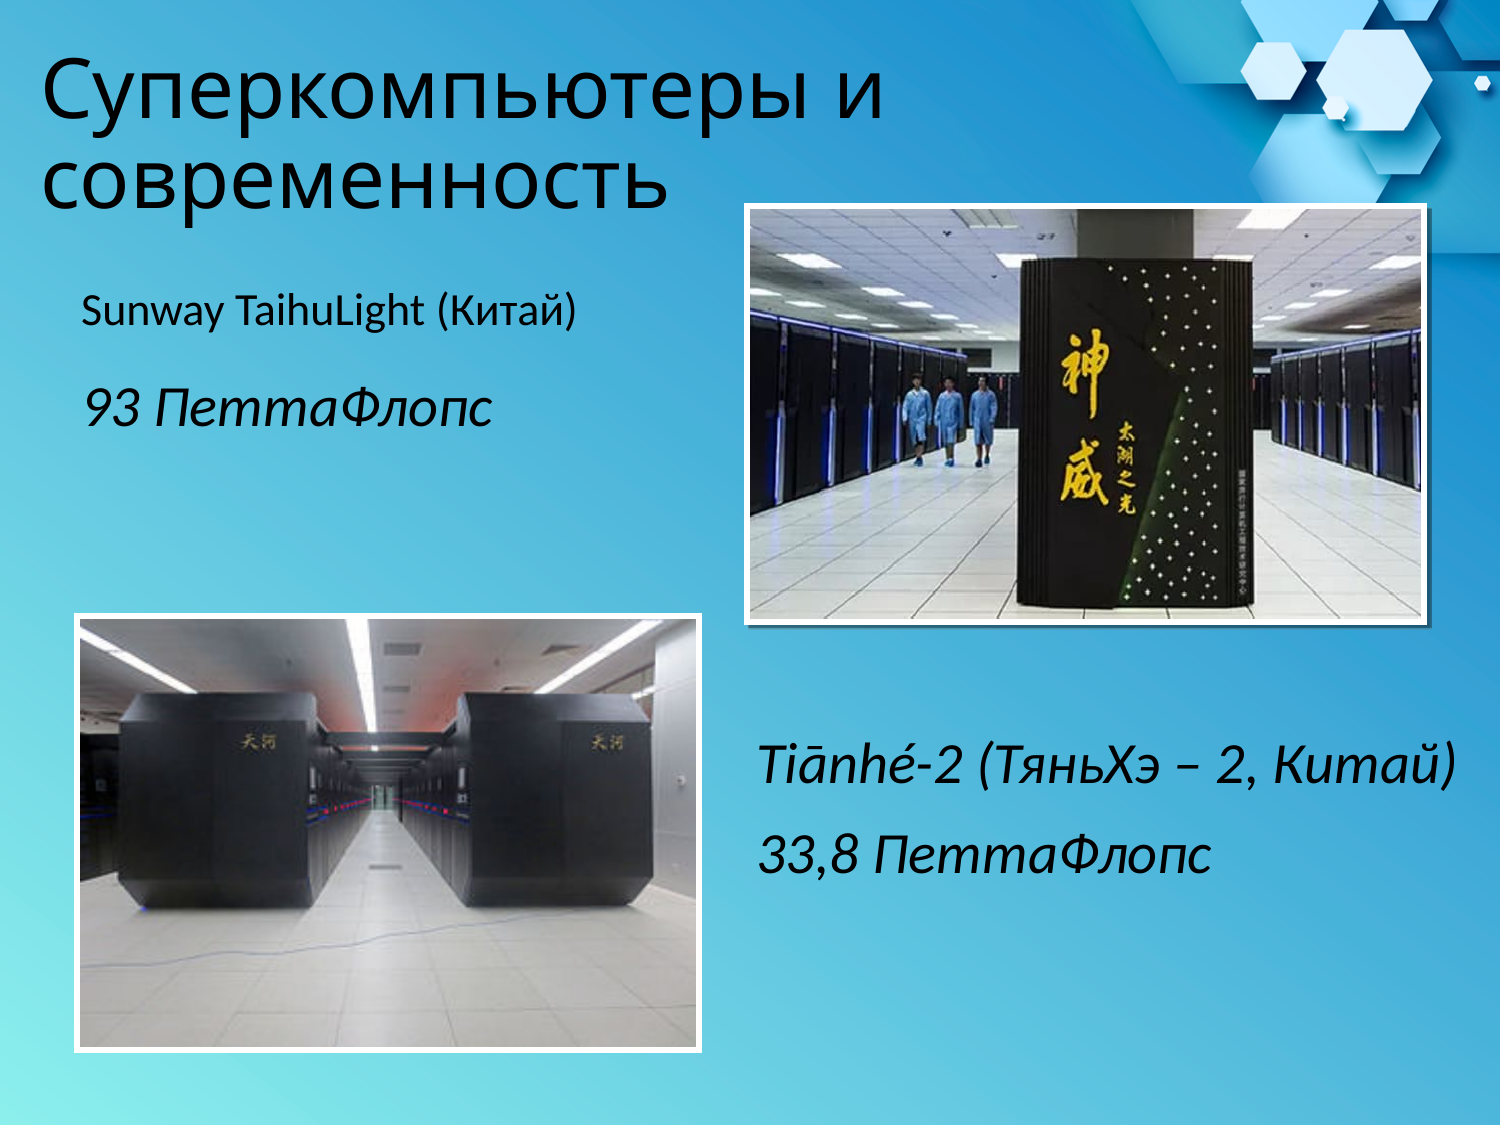

# Суперкомпьютеры и современность
Sunway TaihuLight (Китай)
93 ПеттаФлопс
Tiānhé-2 (ТяньХэ – 2, Китай)
33,8 ПеттаФлопс